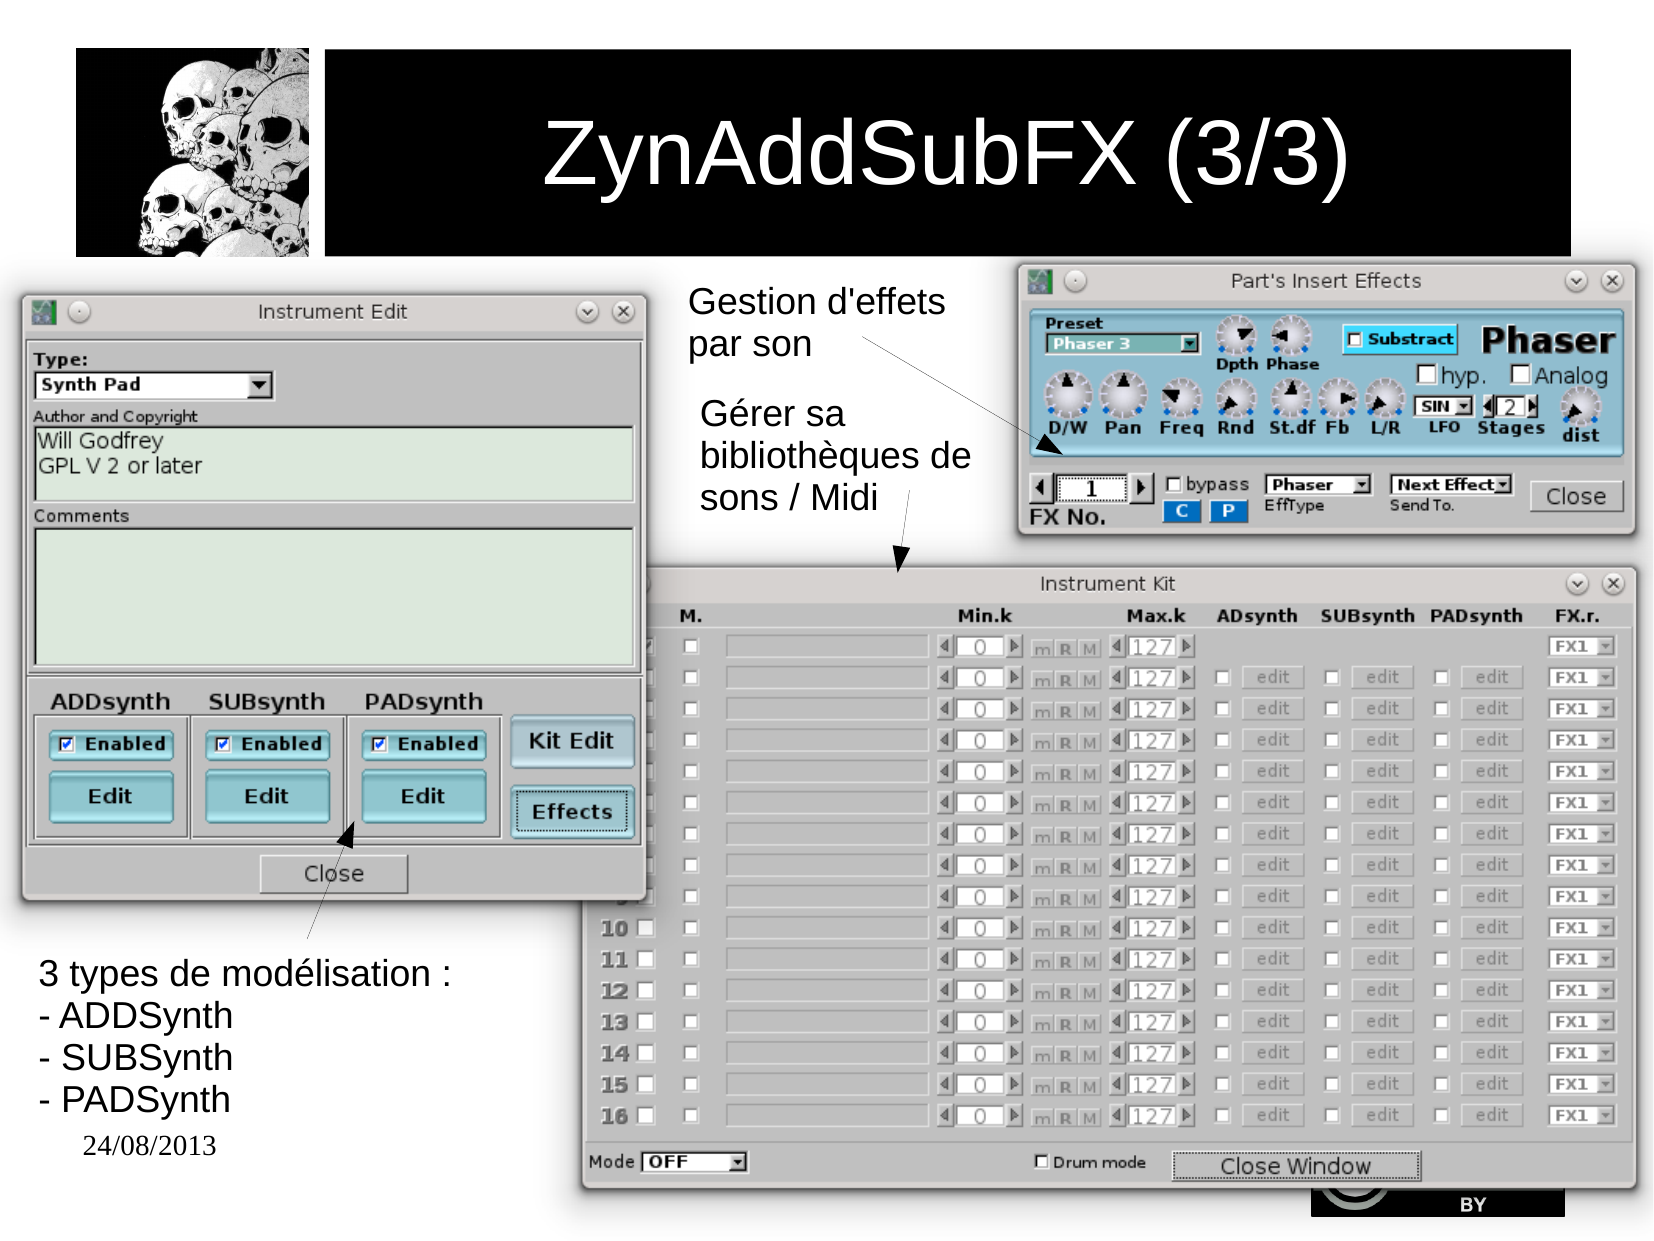

# ZynAddSubFX (3/3)
Gestion d'effets par son
Gérer sa bibliothèques de sons / Midi
3 types de modélisation :
- ADDSynth
- SUBSynth
- PADSynth
Y. Collette
5